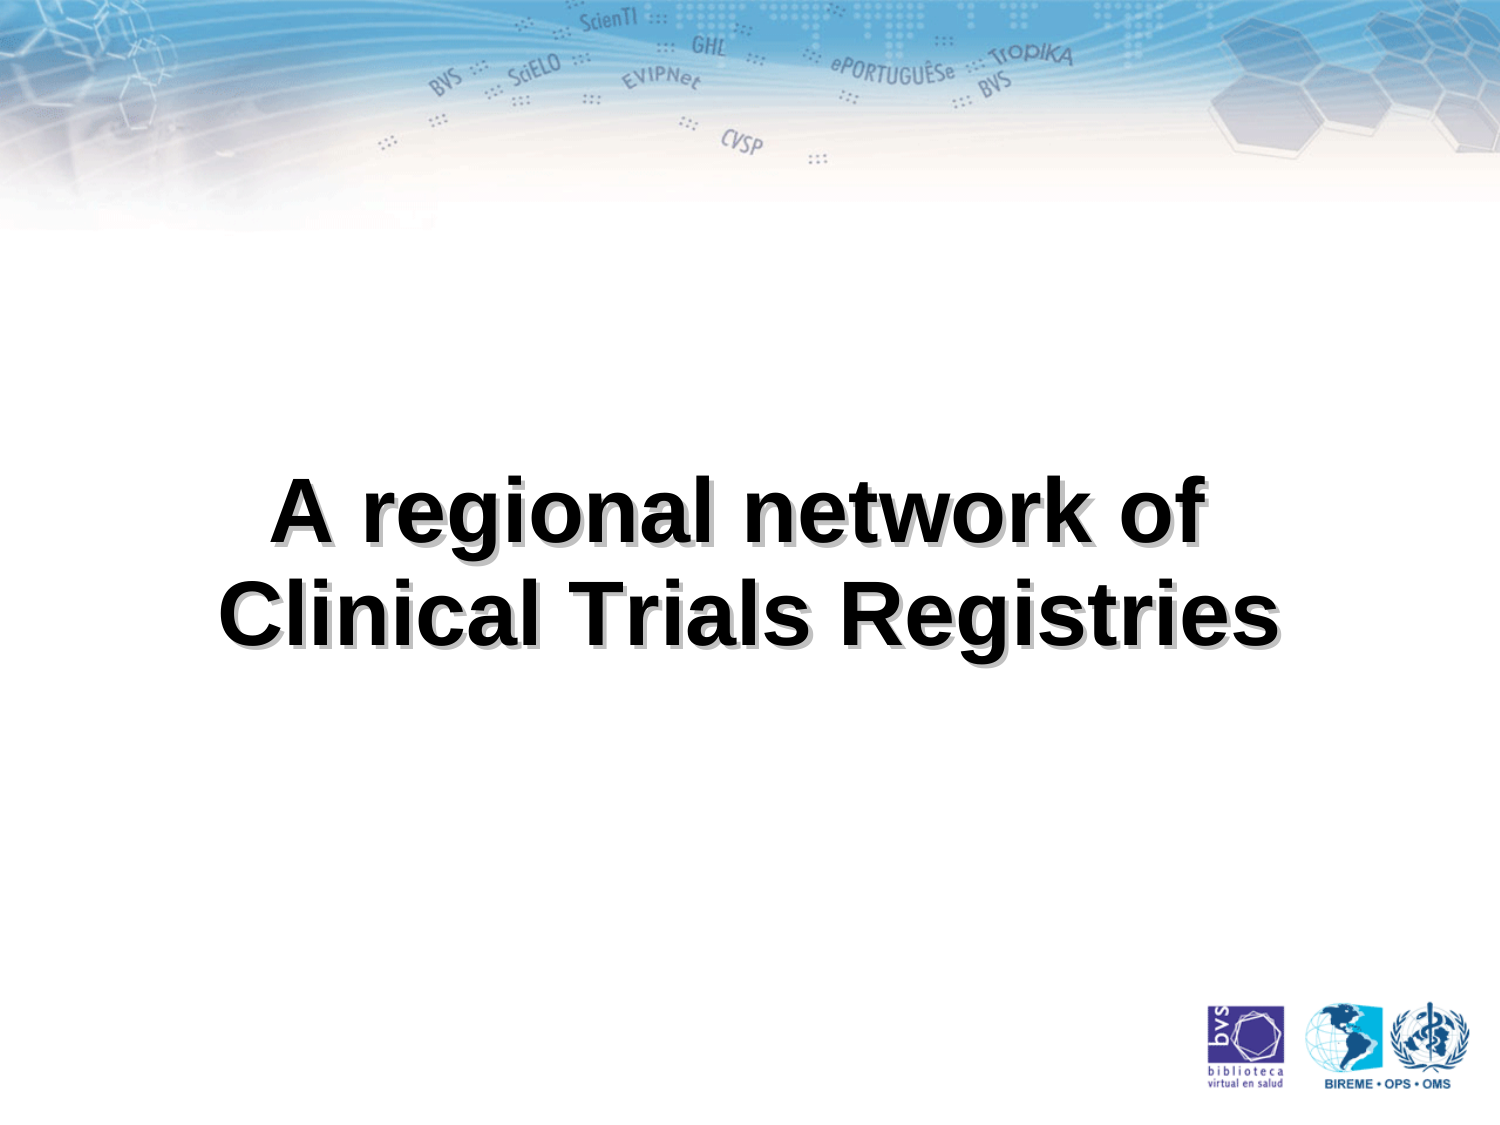

# A regional network of Clinical Trials Registries